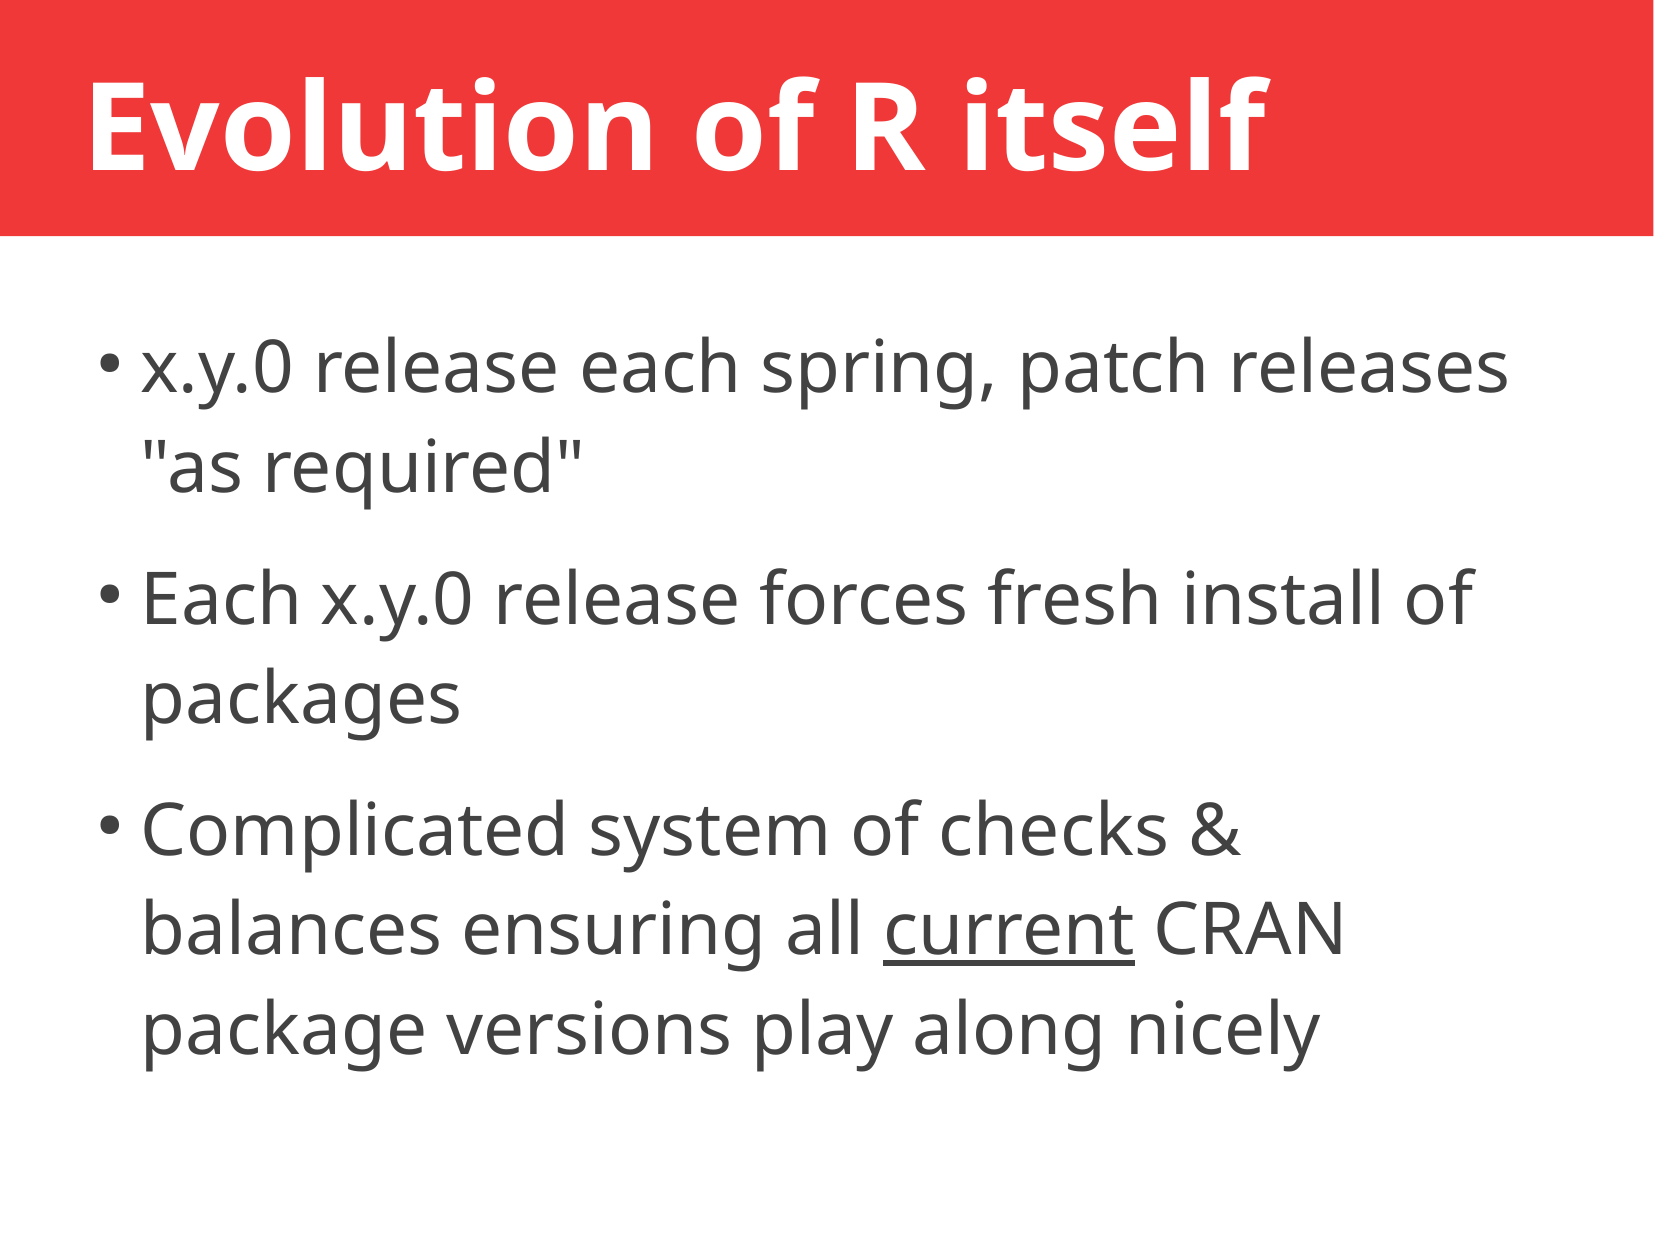

# Evolution of R itself
x.y.0 release each spring, patch releases "as required"
Each x.y.0 release forces fresh install of packages
Complicated system of checks & balances ensuring all current CRAN package versions play along nicely